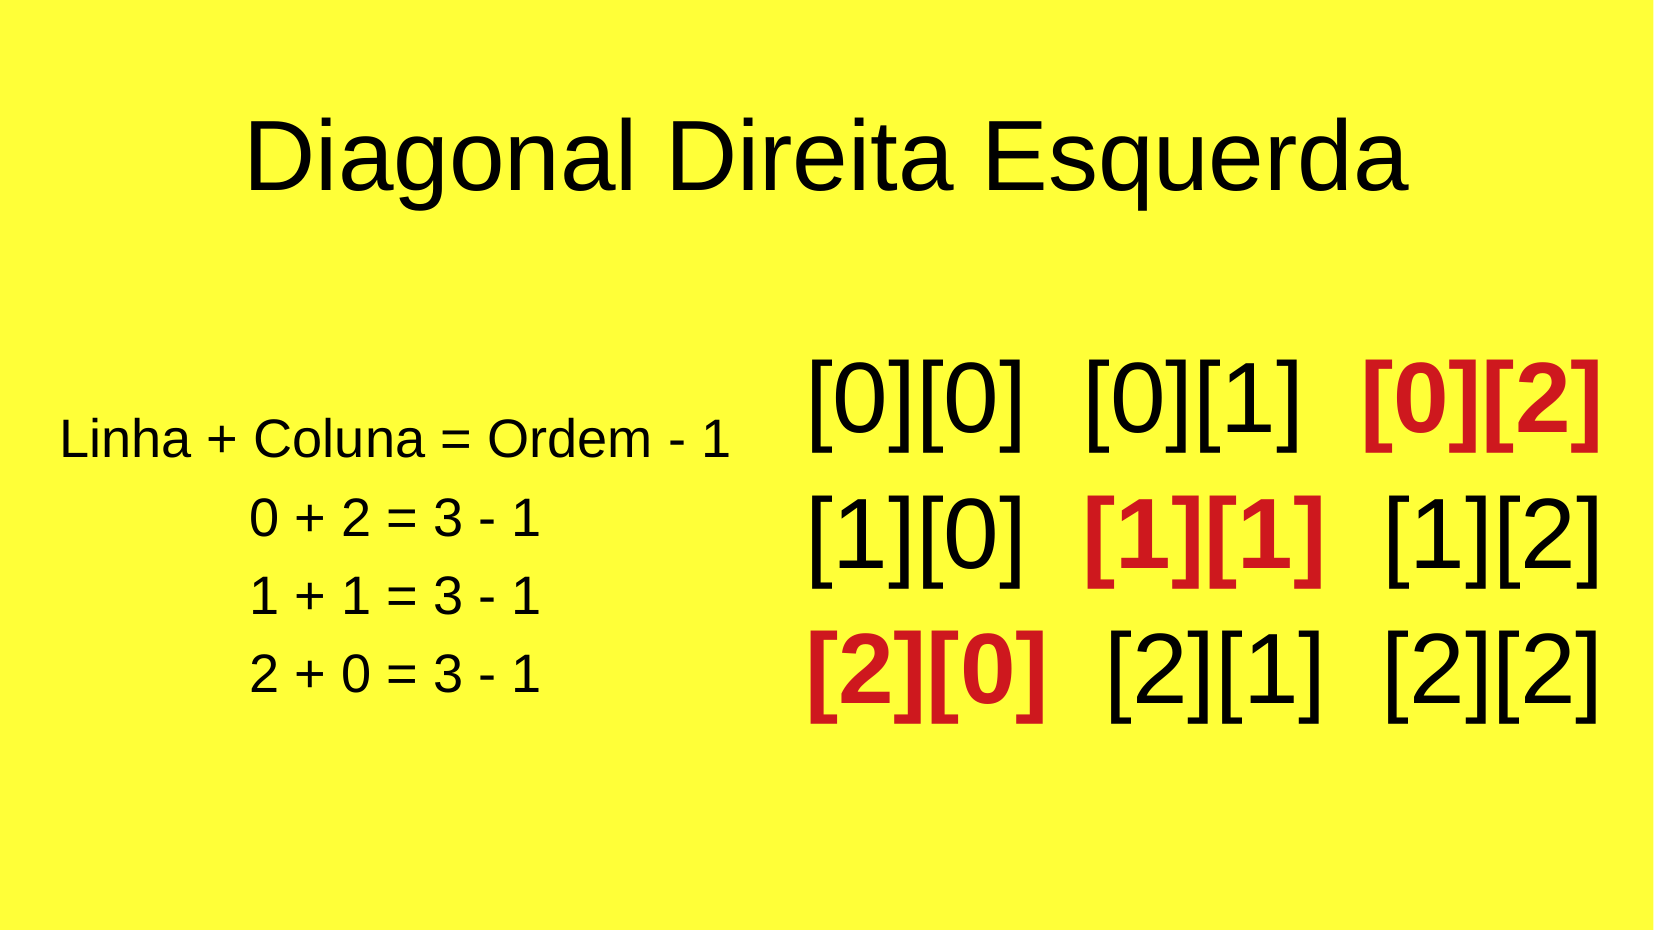

# Diagonal Direita Esquerda
[0][0] [0][1] [0][2]
[1][0] [1][1] [1][2]
[2][0] [2][1] [2][2]
Linha + Coluna = Ordem - 1
0 + 2 = 3 - 1
1 + 1 = 3 - 1
2 + 0 = 3 - 1